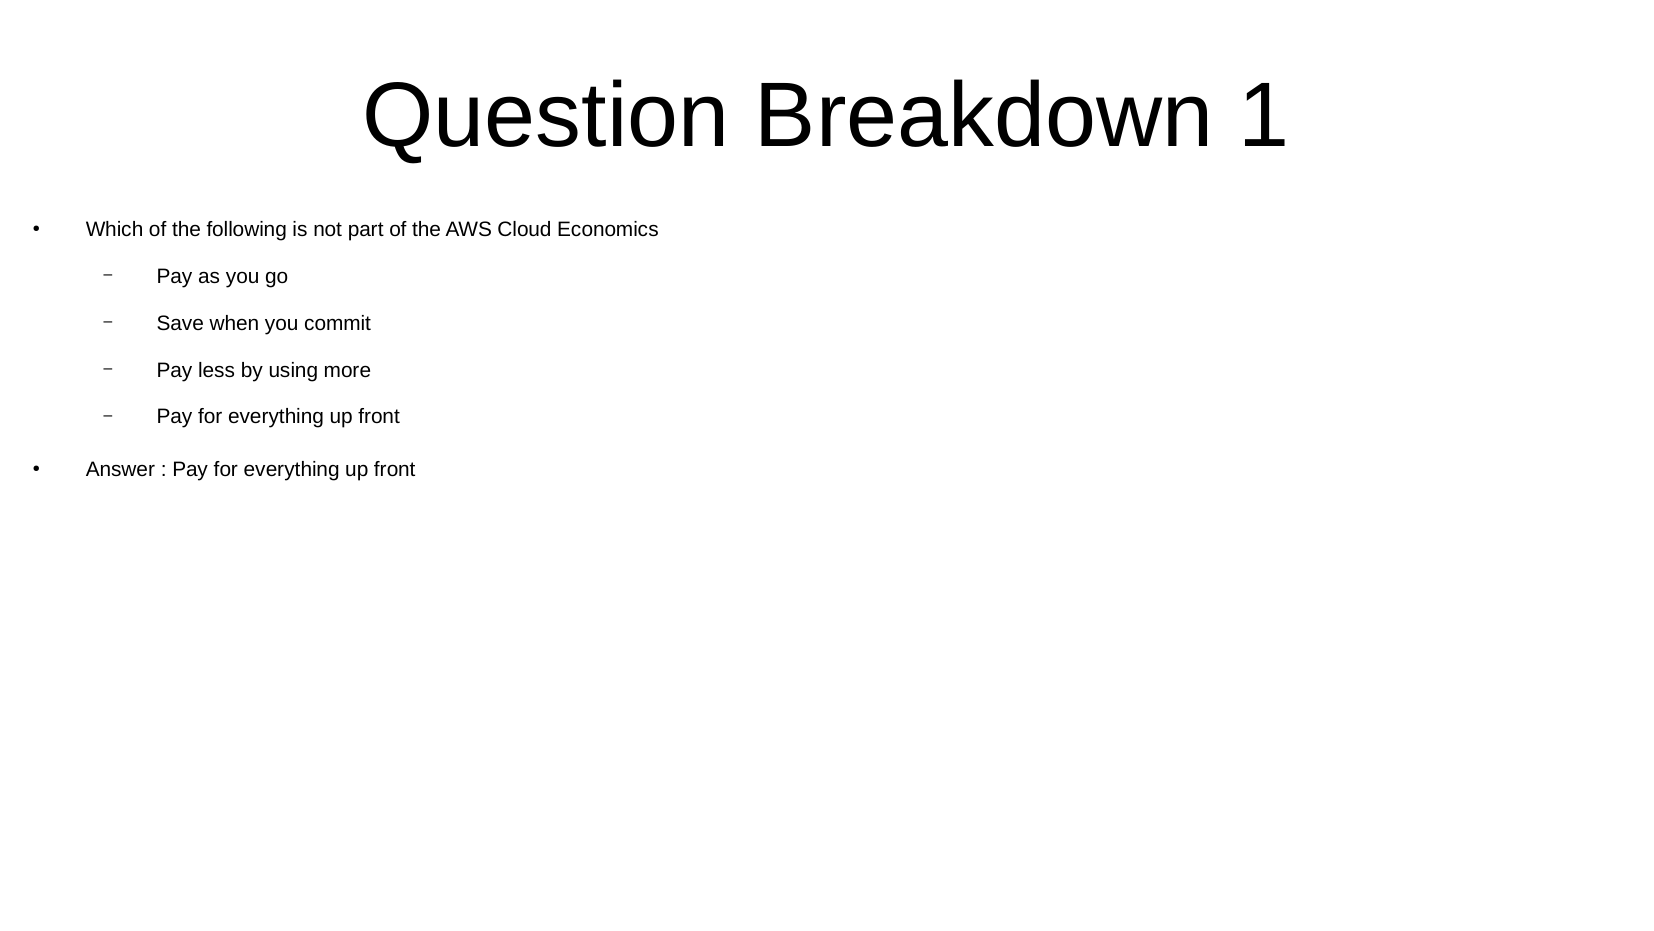

# Question Breakdown 1
Which of the following is not part of the AWS Cloud Economics
Pay as you go
Save when you commit
Pay less by using more
Pay for everything up front
Answer : Pay for everything up front